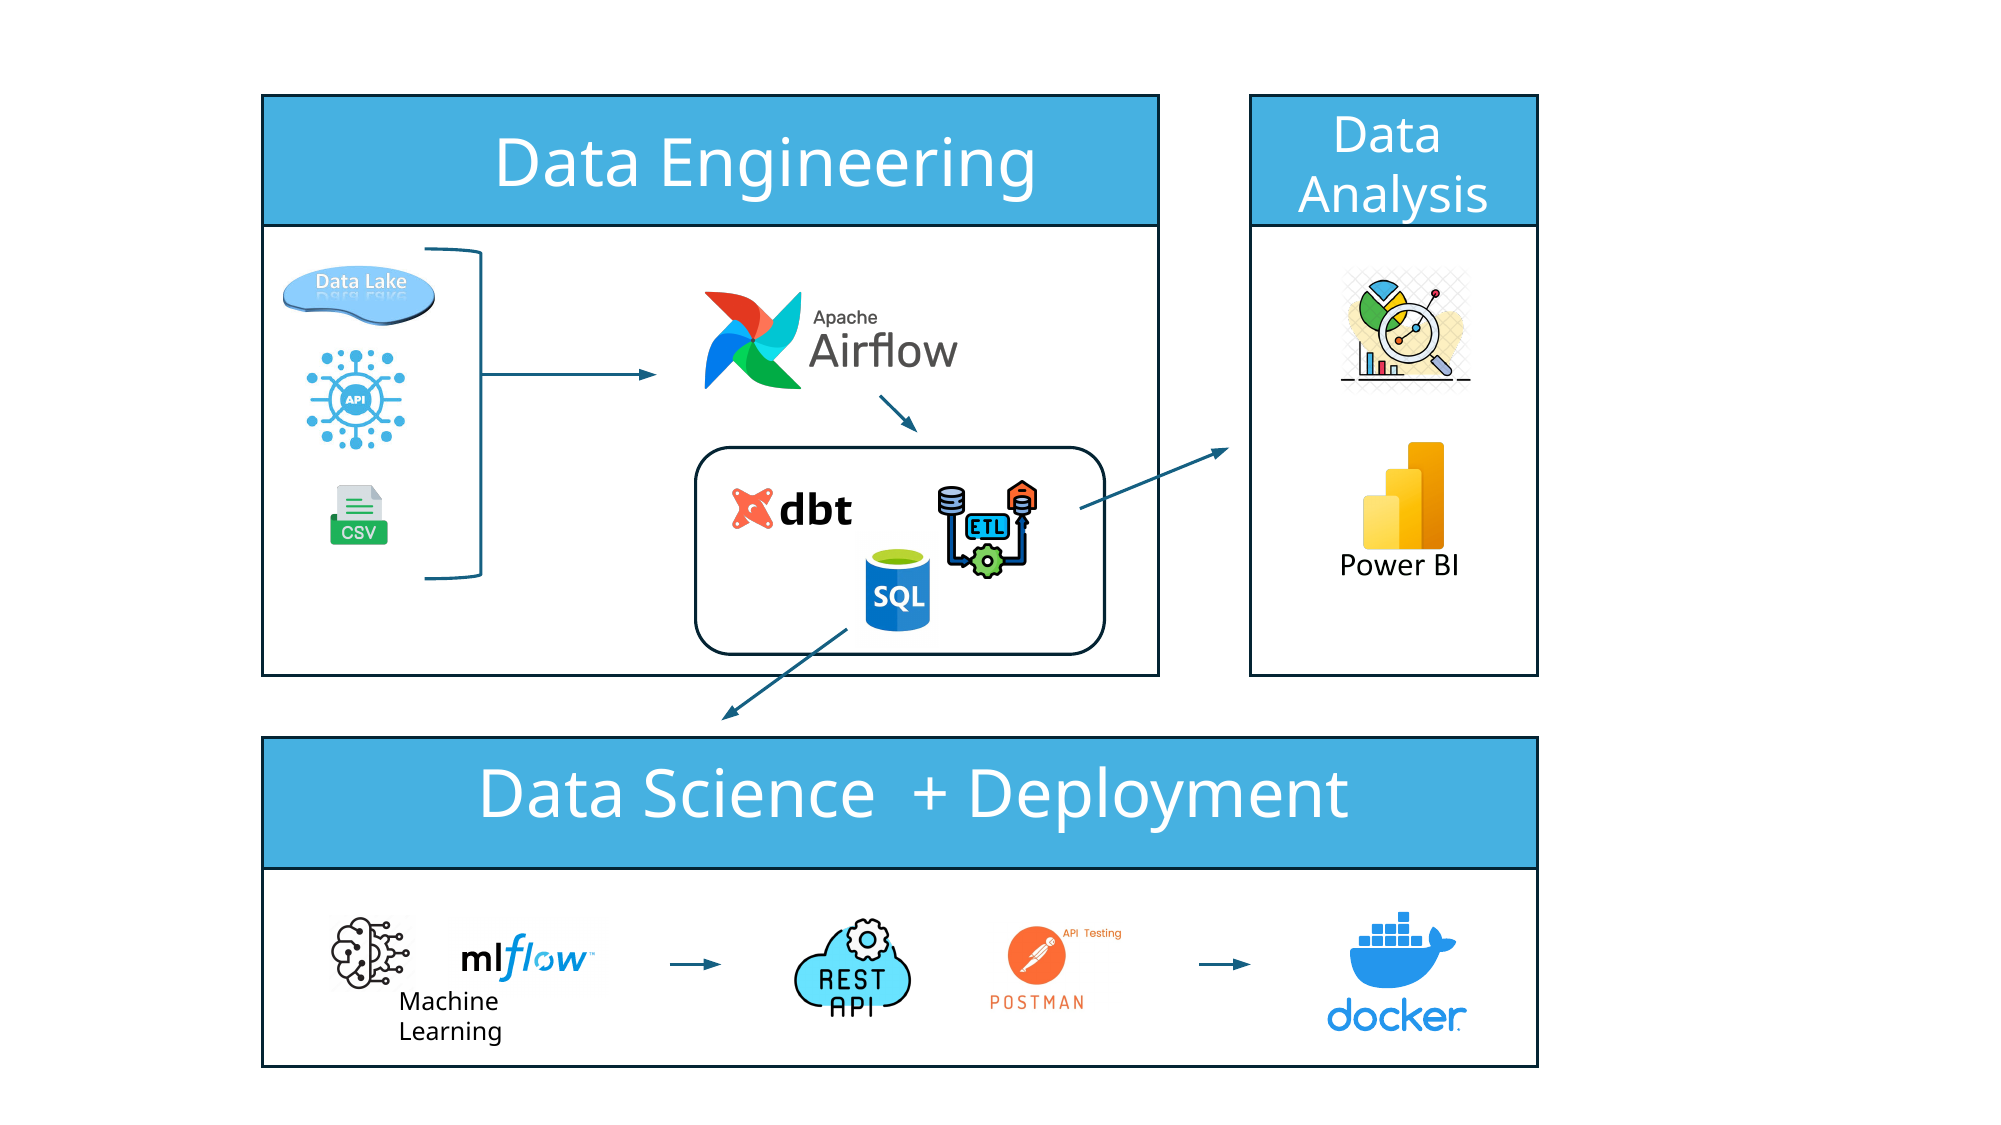

Data
Analysis
Data Engineering
Data Science + Deployment
Machine
Learning